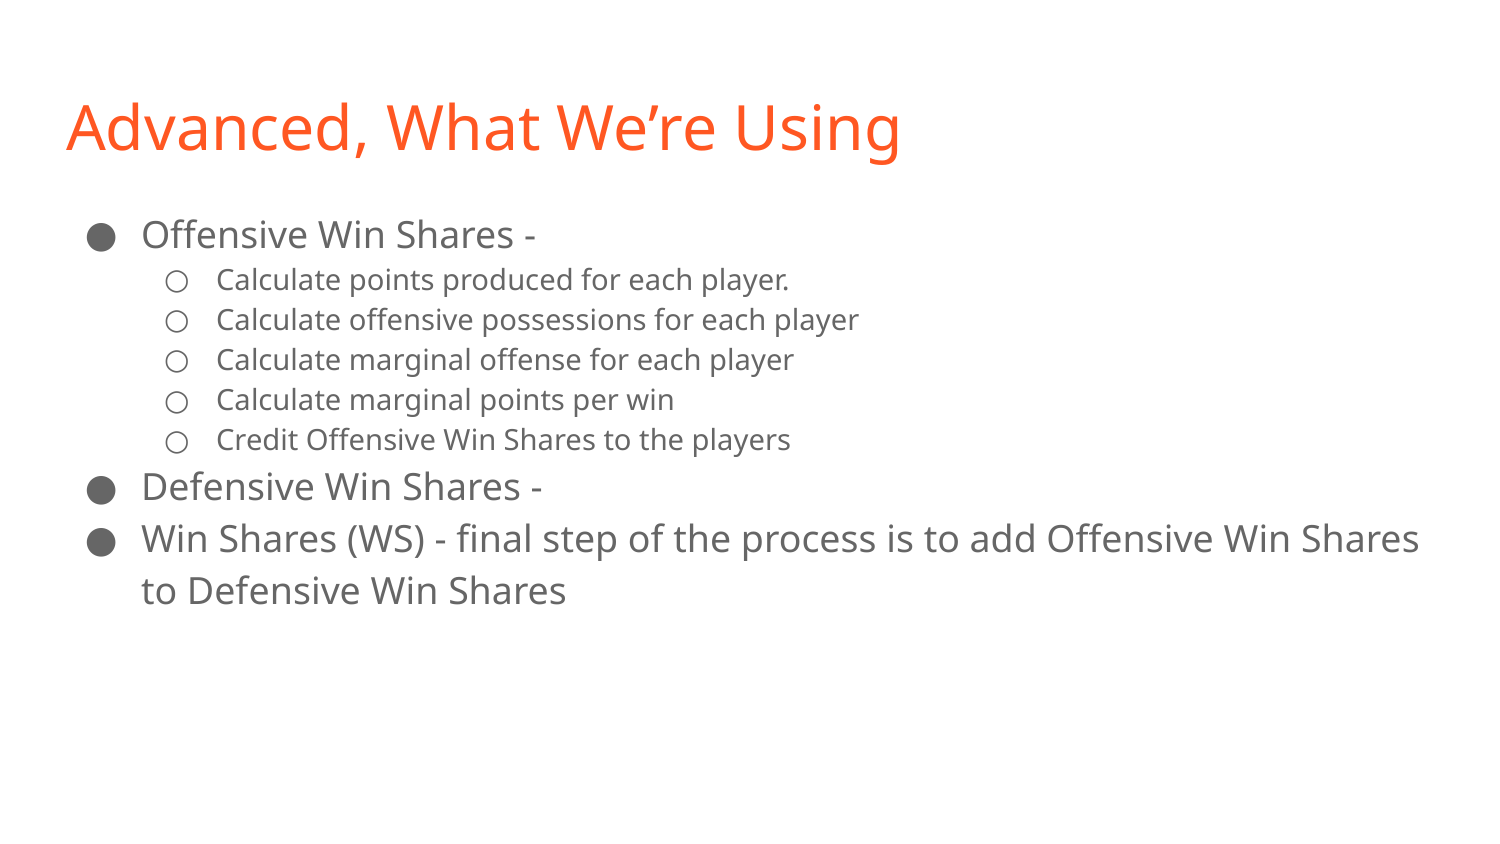

# Advanced, What We’re Using
Offensive Win Shares -
Calculate points produced for each player.
Calculate offensive possessions for each player
Calculate marginal offense for each player
Calculate marginal points per win
Credit Offensive Win Shares to the players
Defensive Win Shares -
Win Shares (WS) - final step of the process is to add Offensive Win Shares to Defensive Win Shares